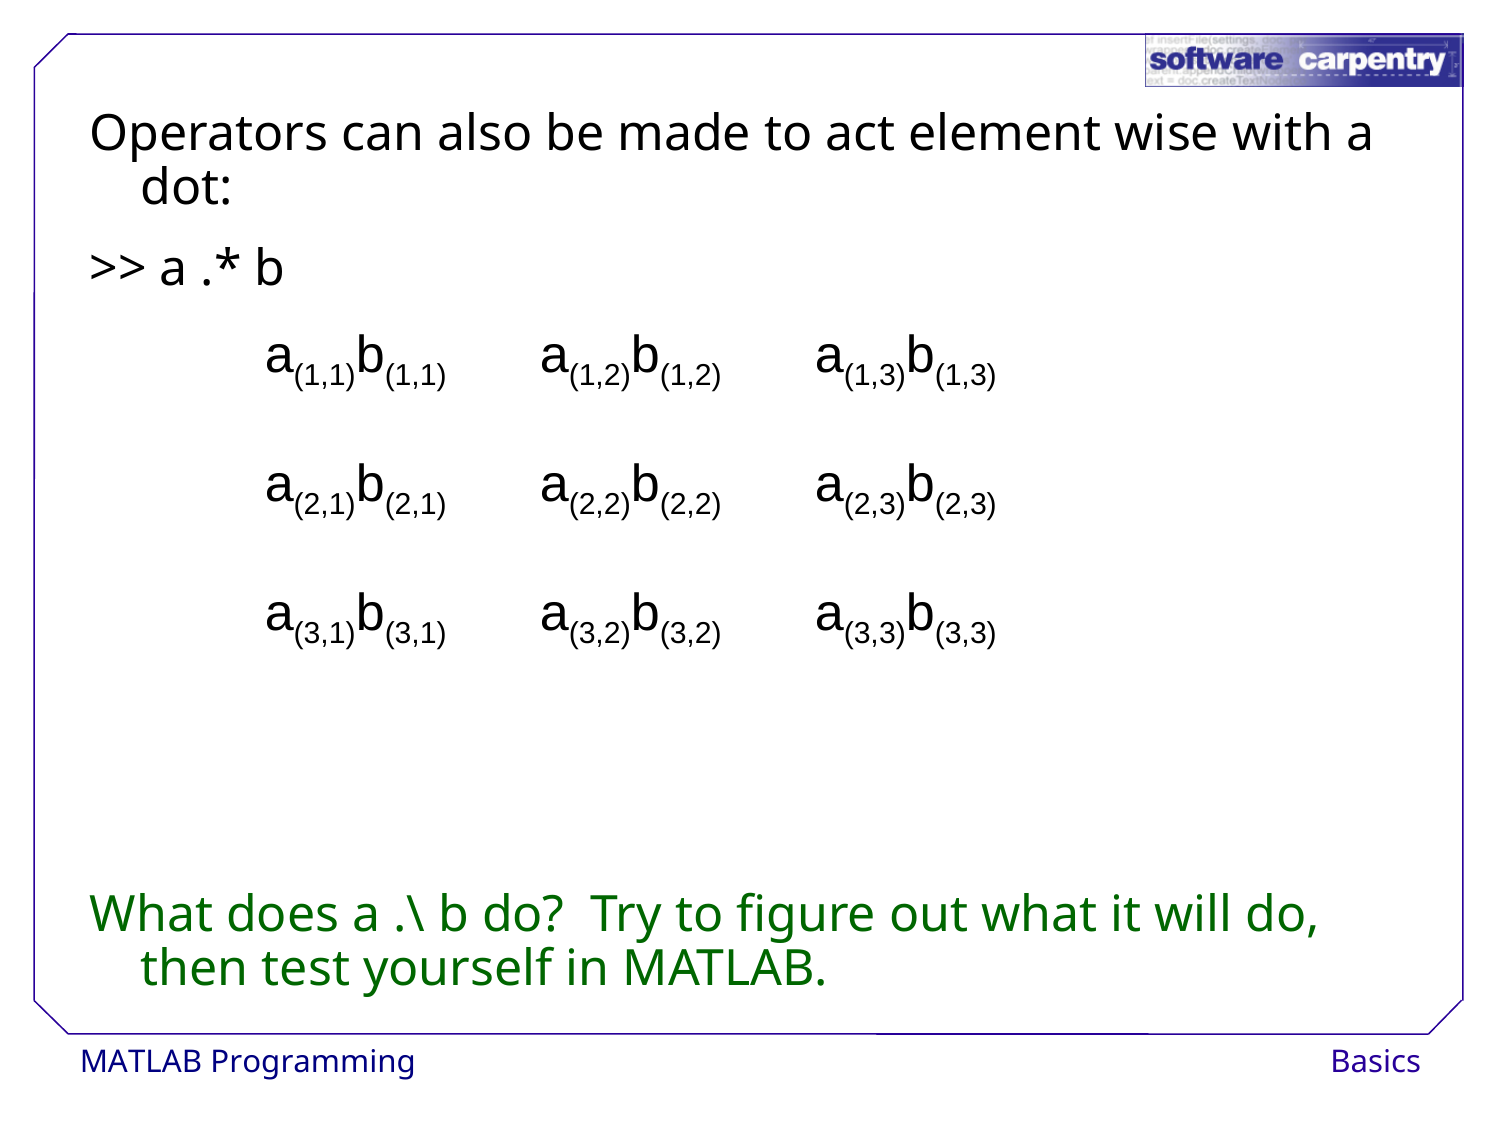

# Operators can also be made to act element wise with a dot:
>> a .* b
What does a .\ b do? Try to figure out what it will do, then test yourself in MATLAB.
| a(1,1)b(1,1) | a(1,2)b(1,2) | a(1,3)b(1,3) |
| --- | --- | --- |
| a(2,1)b(2,1) | a(2,2)b(2,2) | a(2,3)b(2,3) |
| a(3,1)b(3,1) | a(3,2)b(3,2) | a(3,3)b(3,3) |